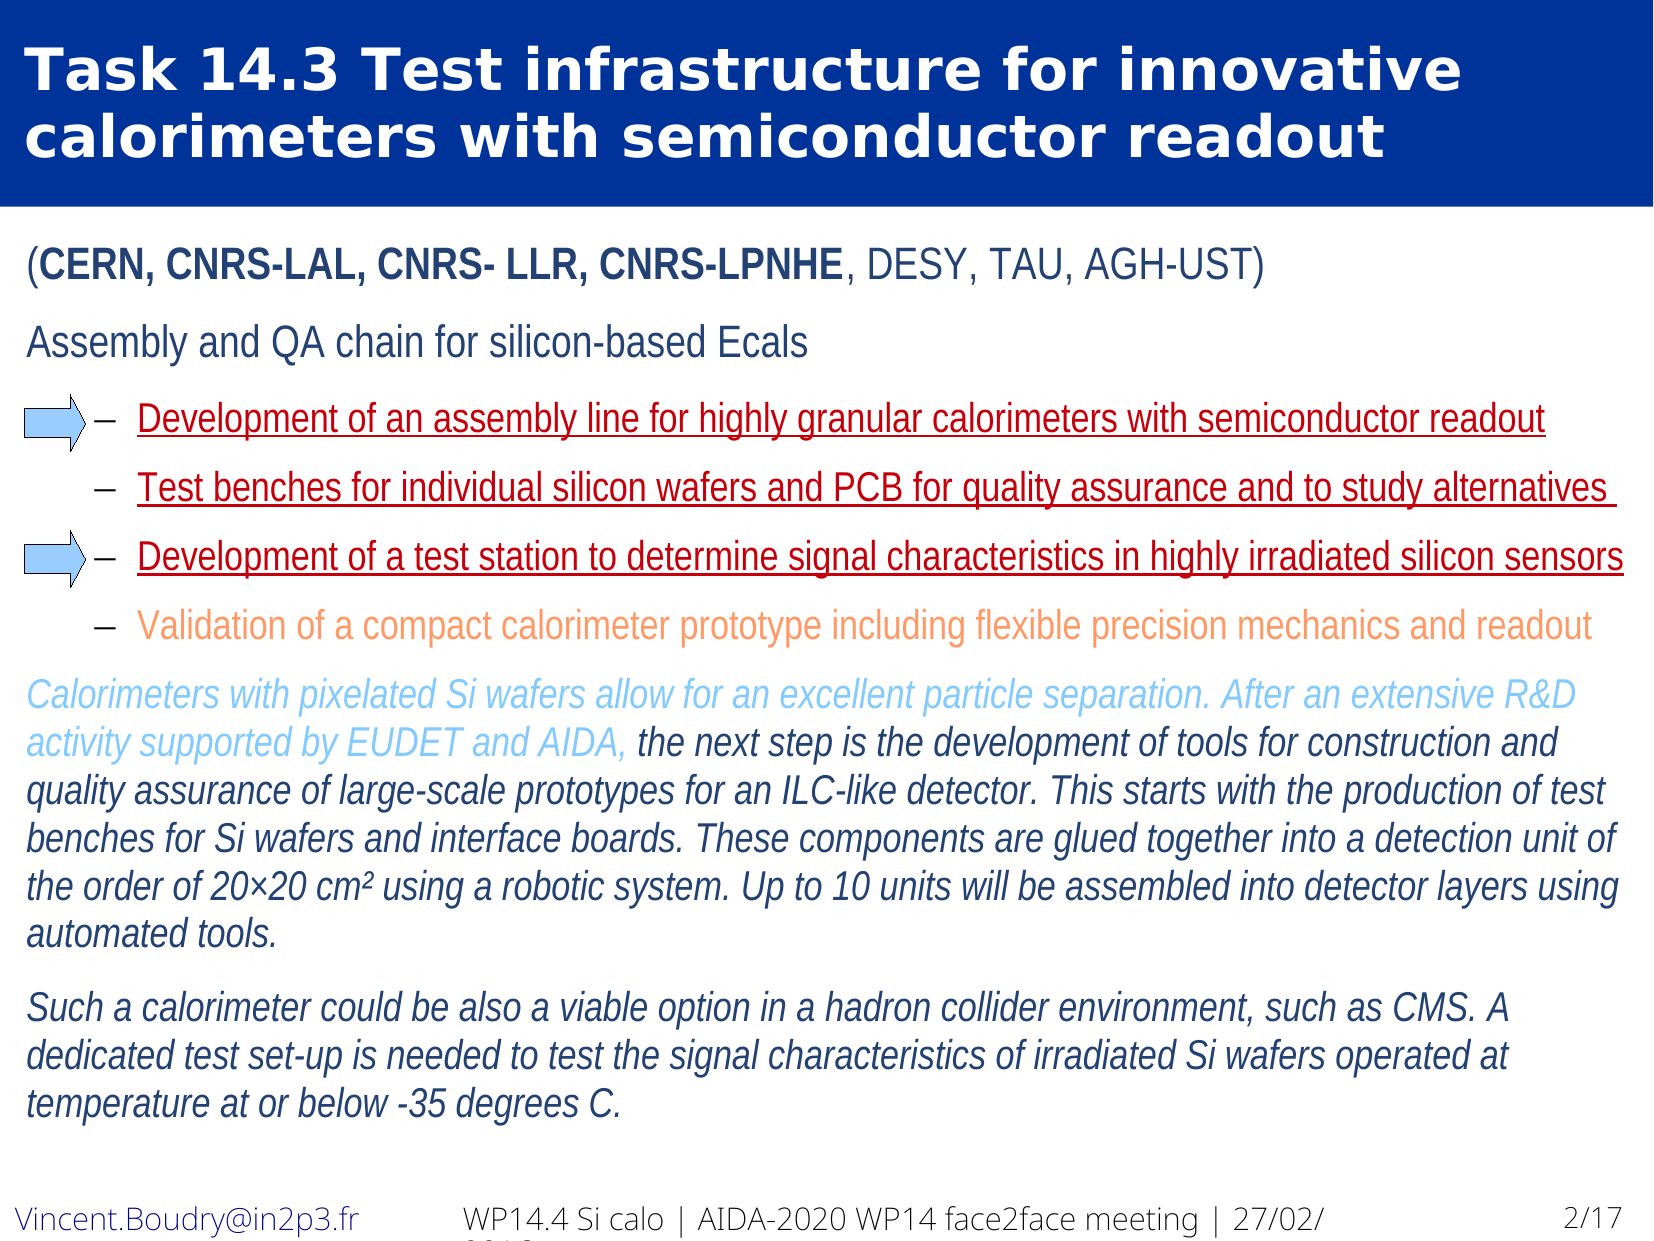

# Task 14.3 Test infrastructure for innovative calorimeters with semiconductor readout
(CERN, CNRS-LAL, CNRS- LLR, CNRS-LPNHE, DESY, TAU, AGH-UST)
Assembly and QA chain for silicon-based Ecals
Development of an assembly line for highly granular calorimeters with semiconductor readout
Test benches for individual silicon wafers and PCB for quality assurance and to study alternatives
Development of a test station to determine signal characteristics in highly irradiated silicon sensors
Validation of a compact calorimeter prototype including flexible precision mechanics and readout
Calorimeters with pixelated Si wafers allow for an excellent particle separation. After an extensive R&D activity supported by EUDET and AIDA, the next step is the development of tools for construction and quality assurance of large-scale prototypes for an ILC-like detector. This starts with the production of test benches for Si wafers and interface boards. These components are glued together into a detection unit of the order of 20×20 cm² using a robotic system. Up to 10 units will be assembled into detector layers using automated tools.
Such a calorimeter could be also a viable option in a hadron collider environment, such as CMS. A dedicated test set-up is needed to test the signal characteristics of irradiated Si wafers operated at temperature at or below -35 degrees C.
WP14.4 Si calo | AIDA-2020 WP14 face2face meeting | 27/02/2016
2